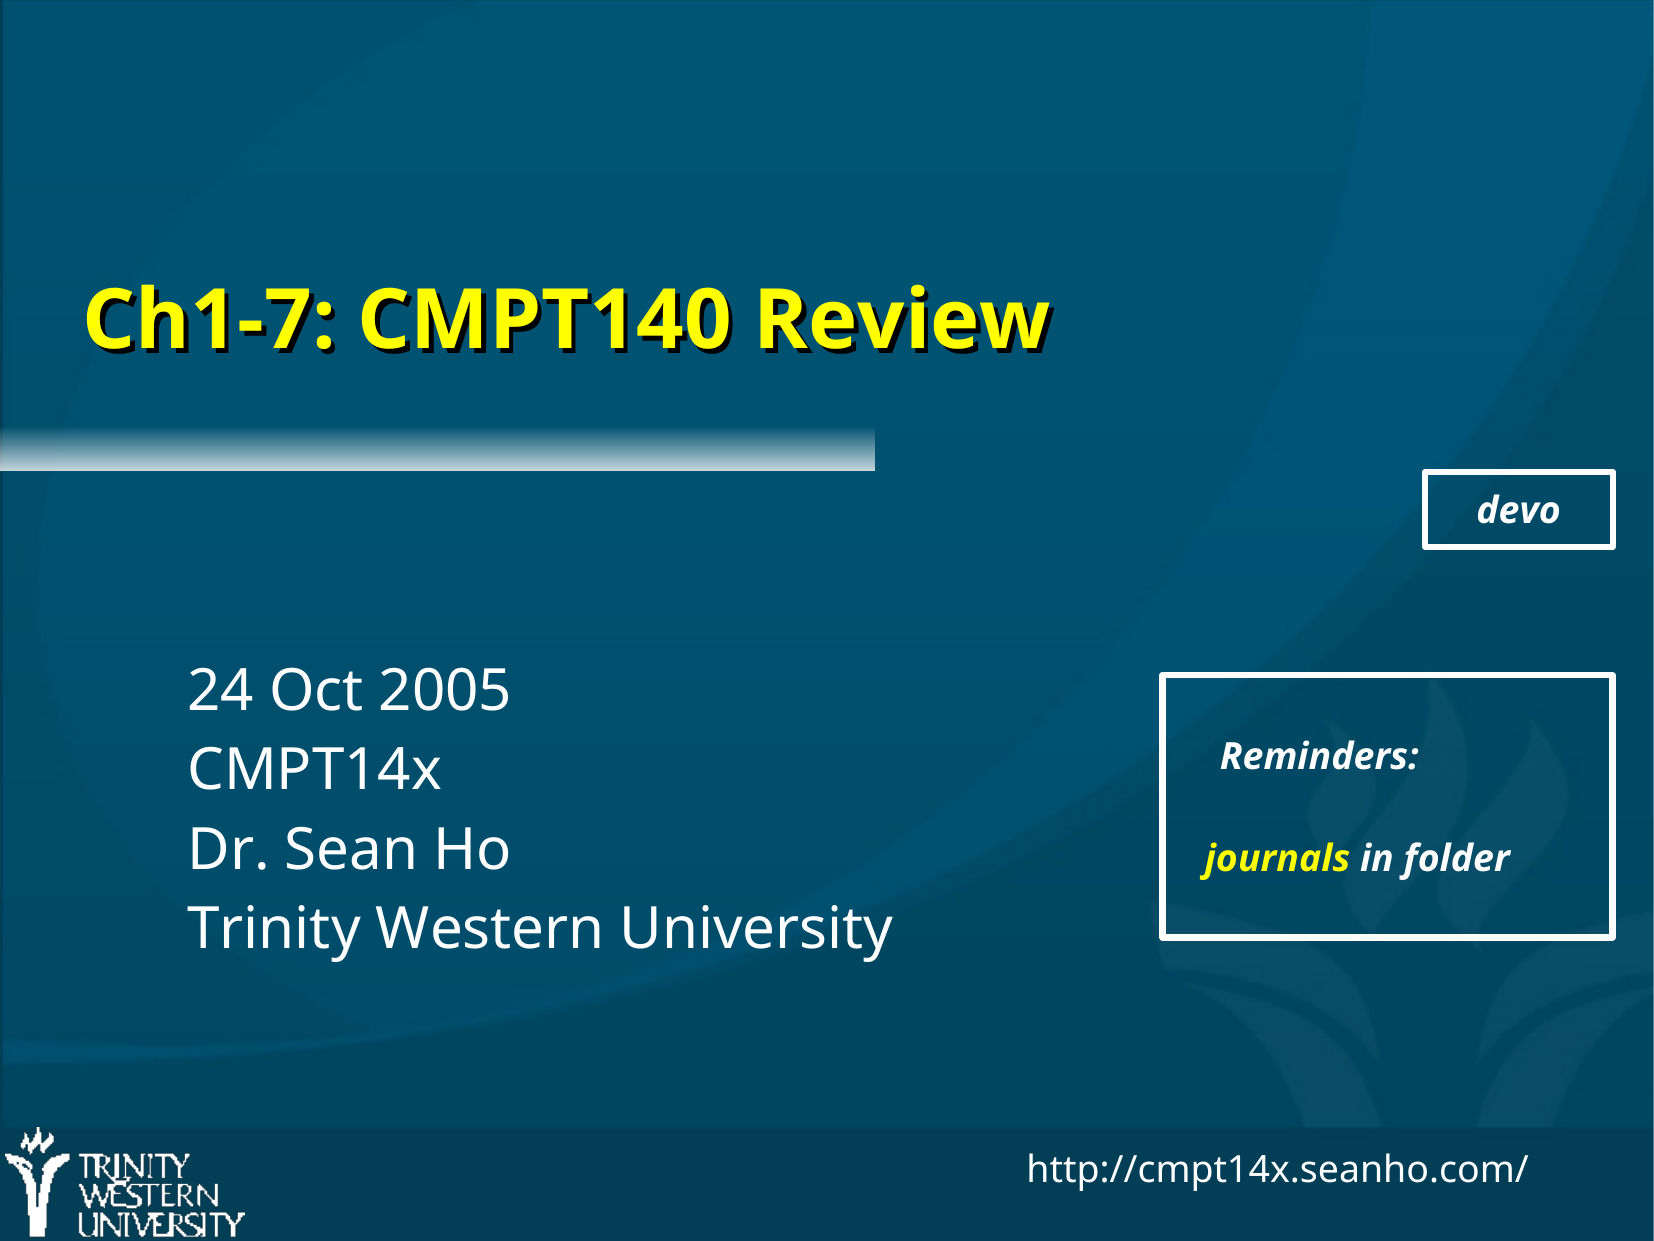

# Ch1-7: CMPT140 Review
devo
24 Oct 2005
CMPT14x
Dr. Sean Ho
Trinity Western University
Reminders:
journals in folder
http://cmpt14x.seanho.com/